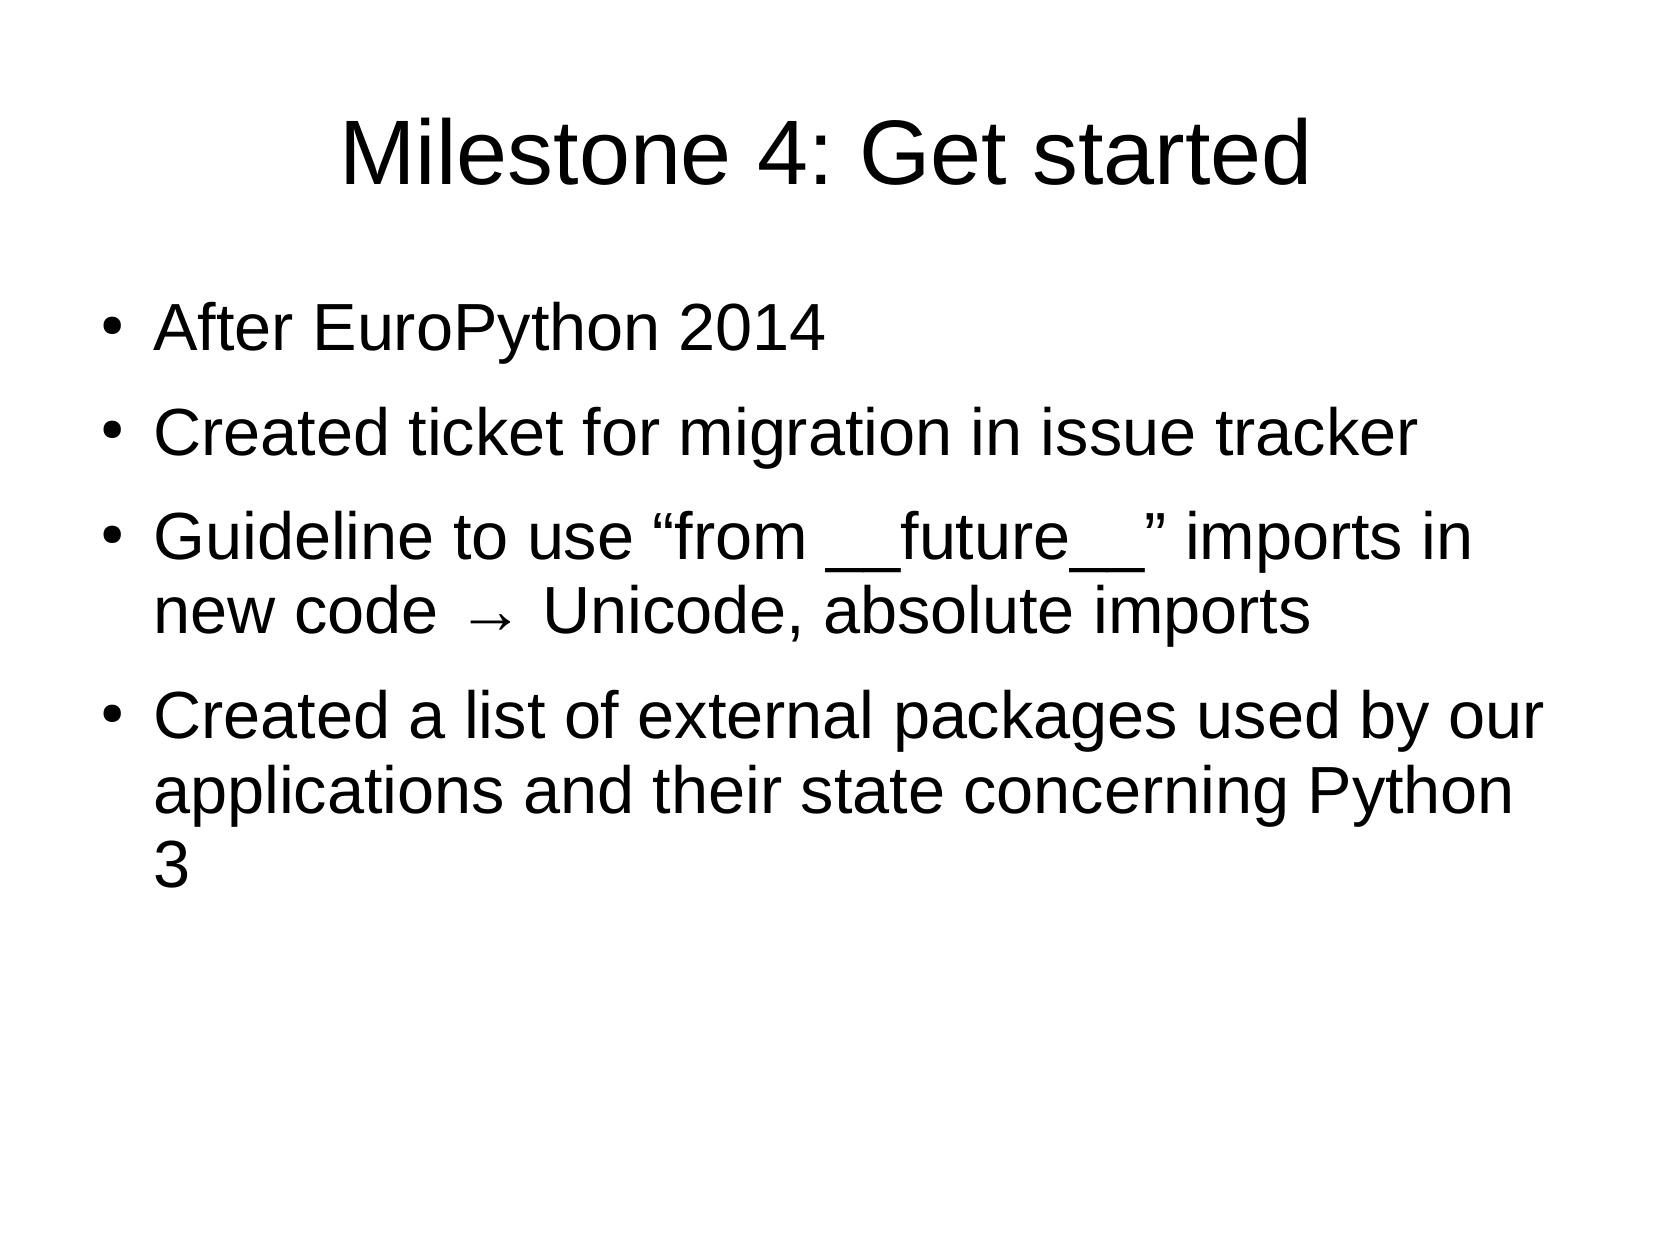

# Milestone 4: Get started
After EuroPython 2014
Created ticket for migration in issue tracker
Guideline to use “from __future__” imports in new code → Unicode, absolute imports
Created a list of external packages used by our applications and their state concerning Python 3